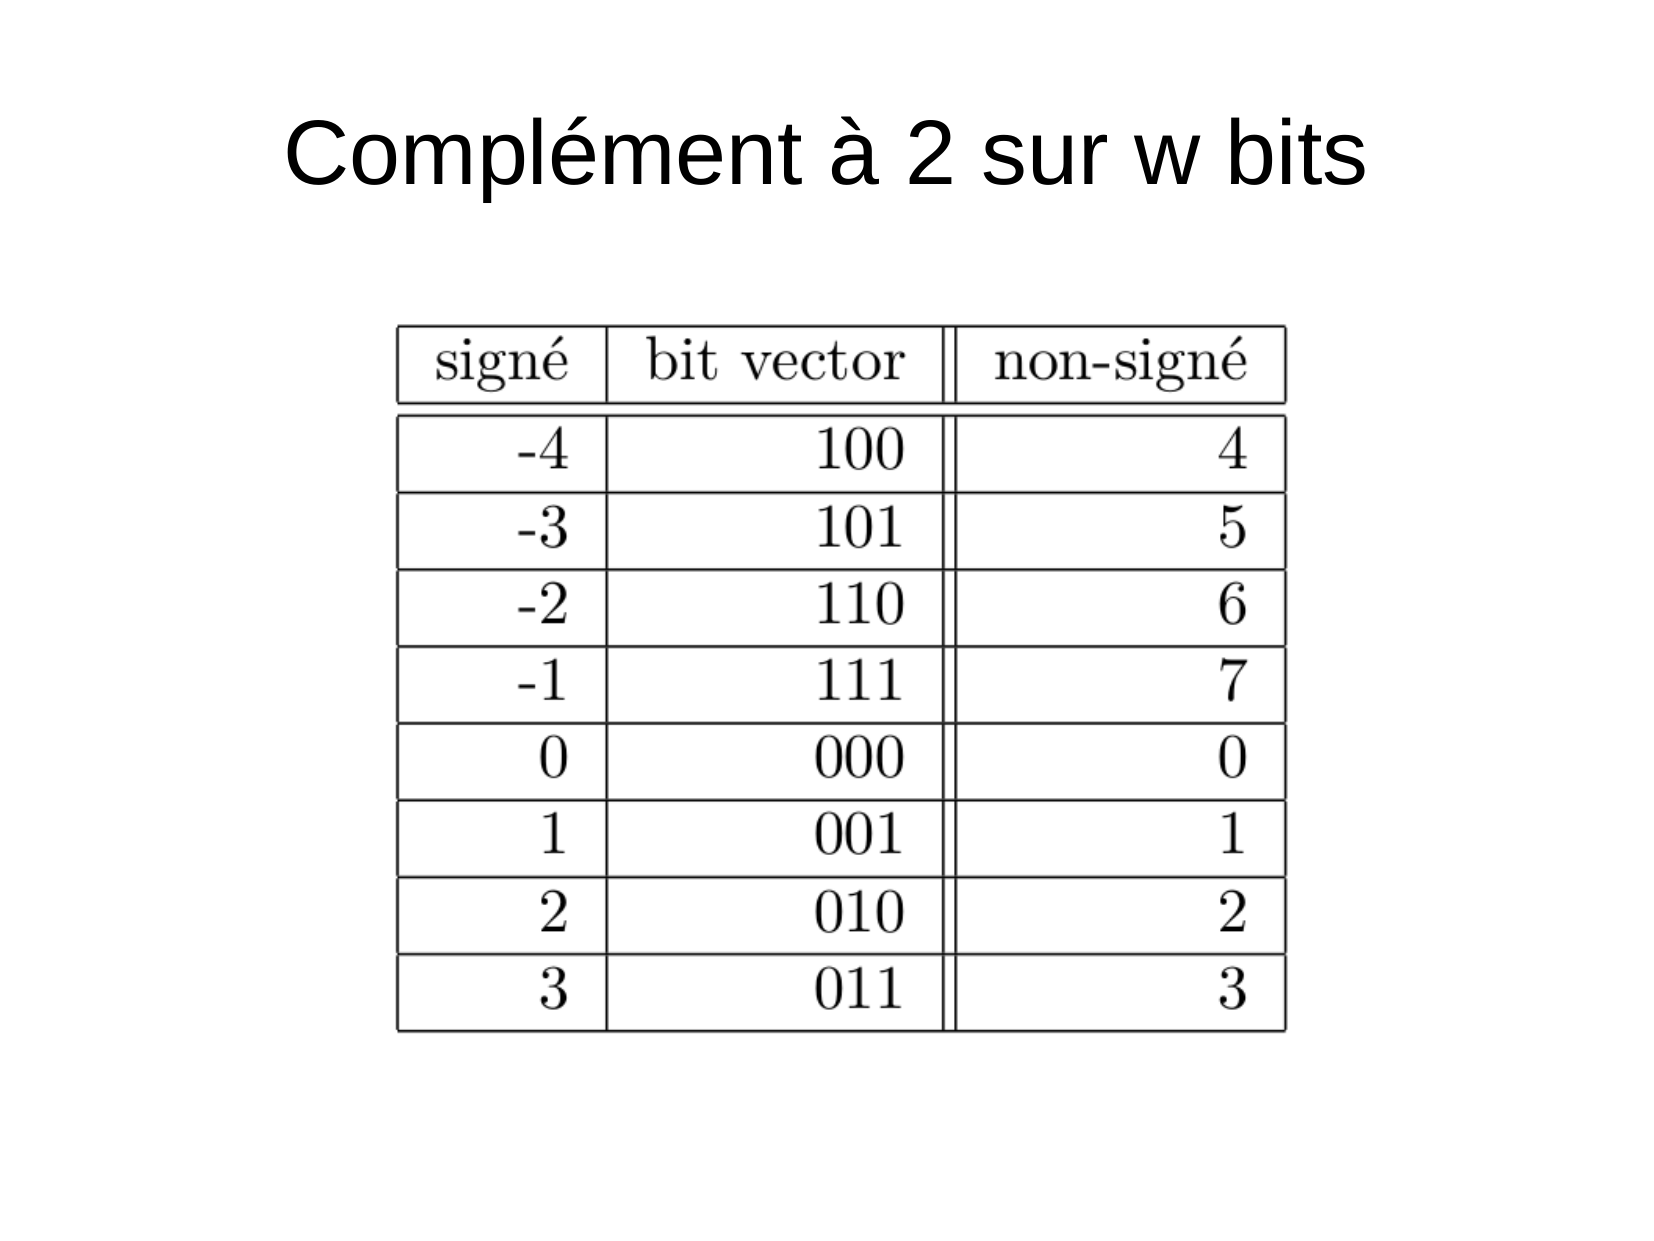

# Complément à 2 sur w bits